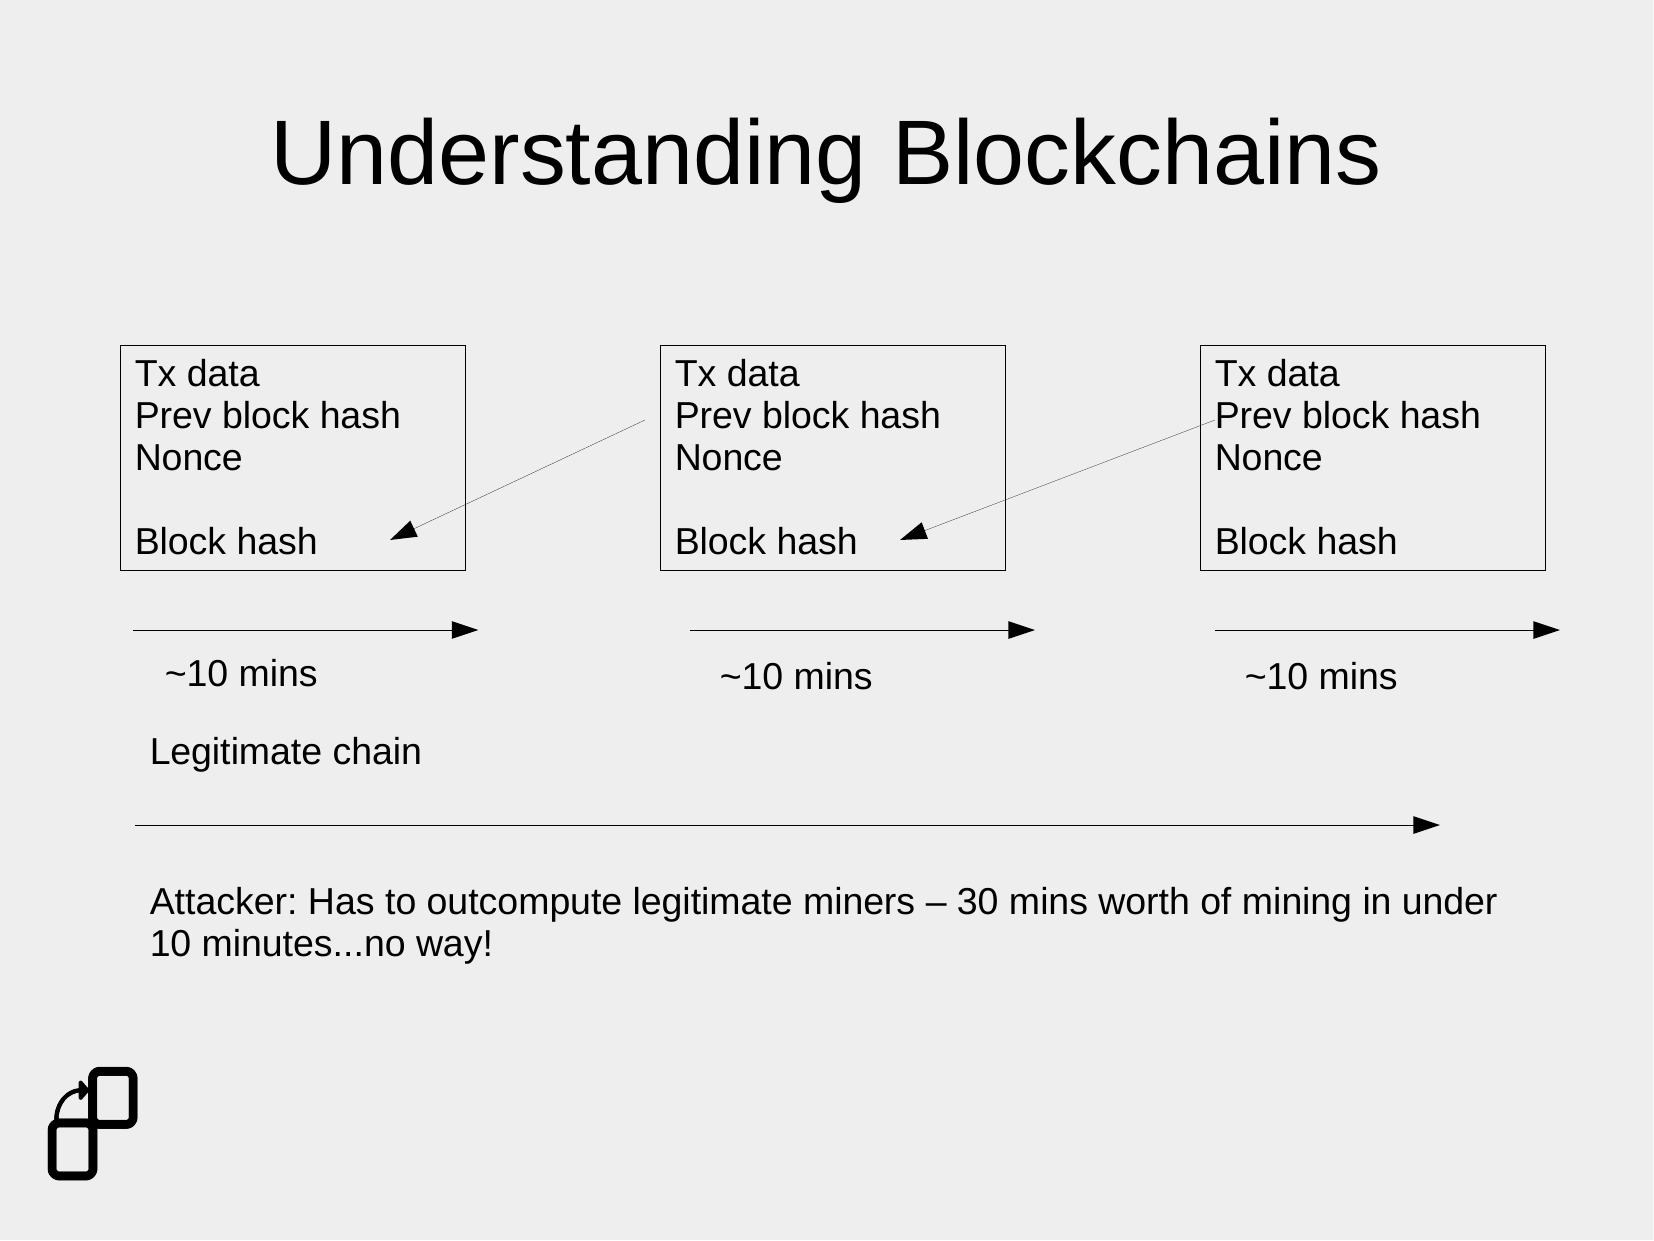

# Understanding Blockchains
Tx data
Prev block hash
Nonce
Block hash
Tx data
Prev block hash
Nonce
Block hash
Tx data
Prev block hash
Nonce
Block hash
~10 mins
~10 mins
~10 mins
Legitimate chain
Attacker: Has to outcompute legitimate miners – 30 mins worth of mining in under 10 minutes...no way!